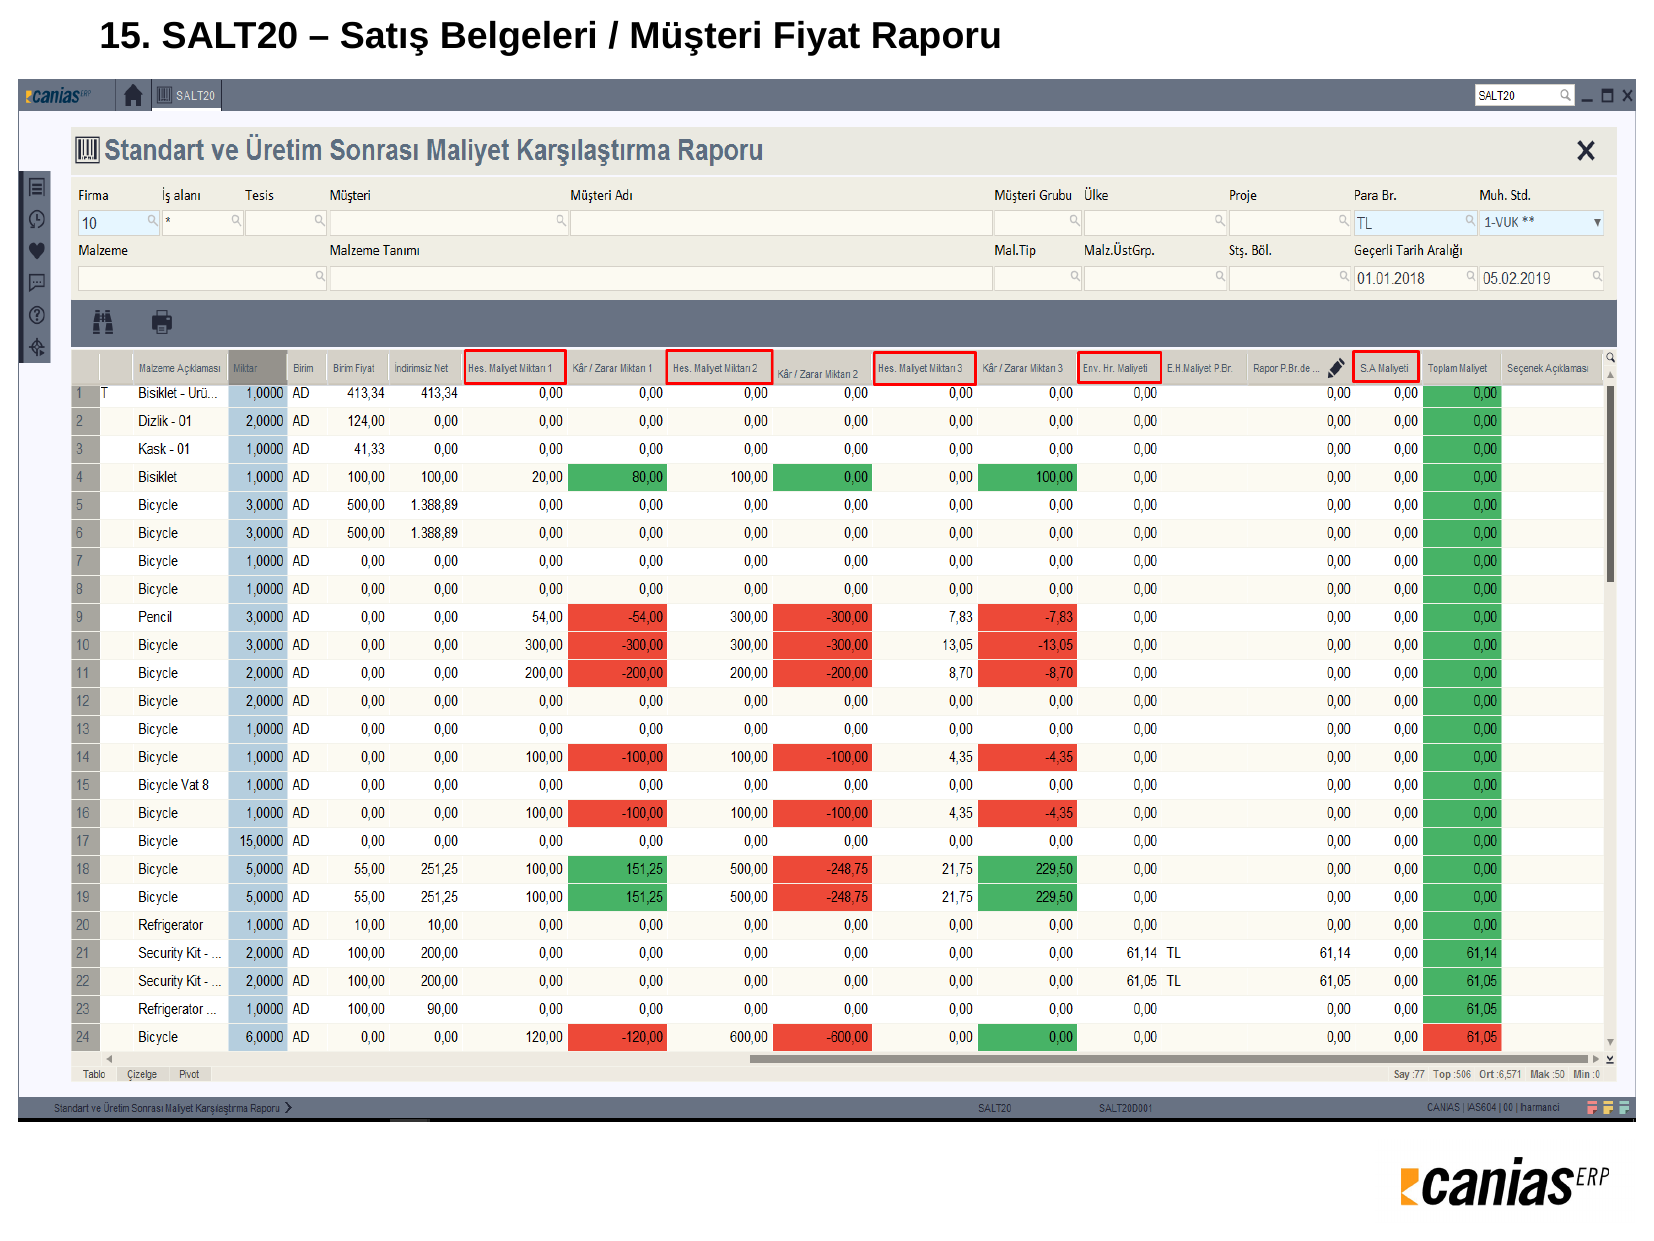

15. SALT20 – Satış Belgeleri / Müşteri Fiyat Raporu